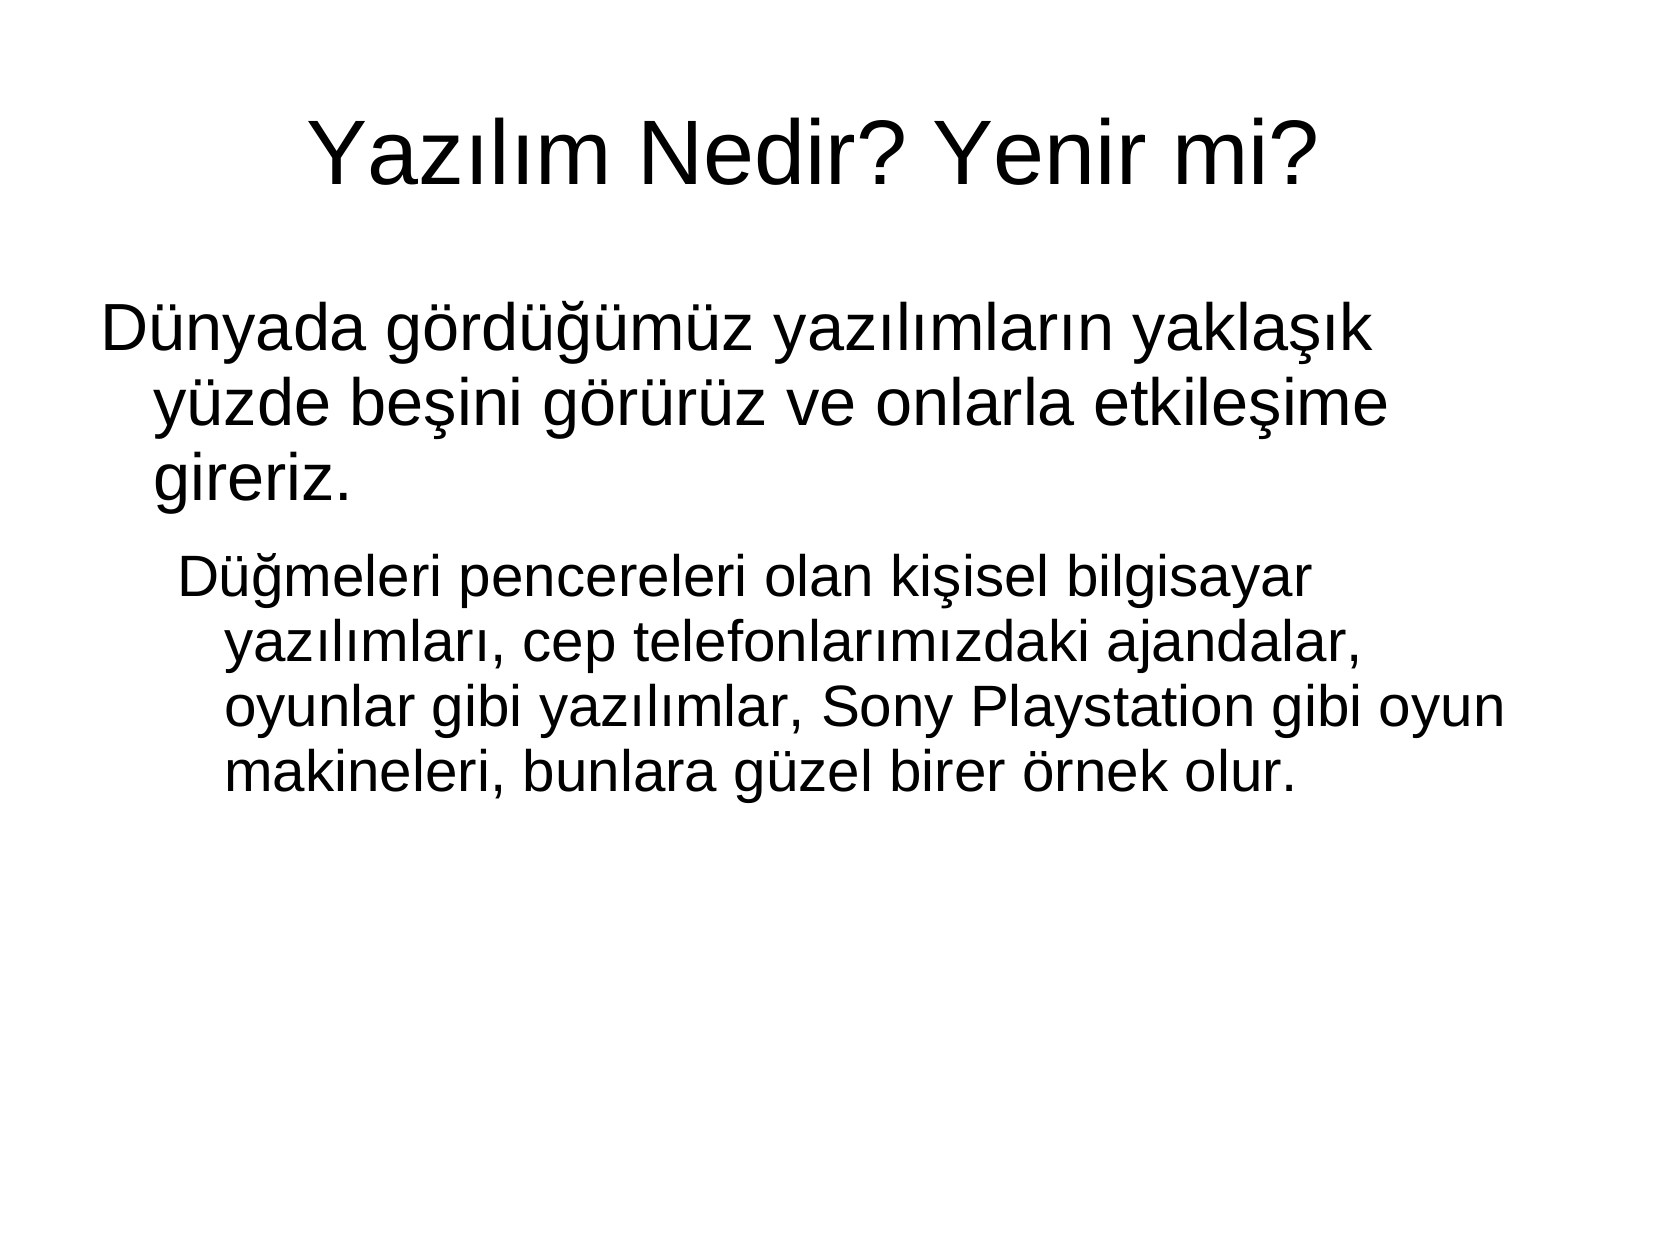

# Yazılım Nedir? Yenir mi?
Dünyada gördüğümüz yazılımların yaklaşık yüzde beşini görürüz ve onlarla etkileşime gireriz.
Düğmeleri pencereleri olan kişisel bilgisayar yazılımları, cep telefonlarımızdaki ajandalar, oyunlar gibi yazılımlar, Sony Playstation gibi oyun makineleri, bunlara güzel birer örnek olur.